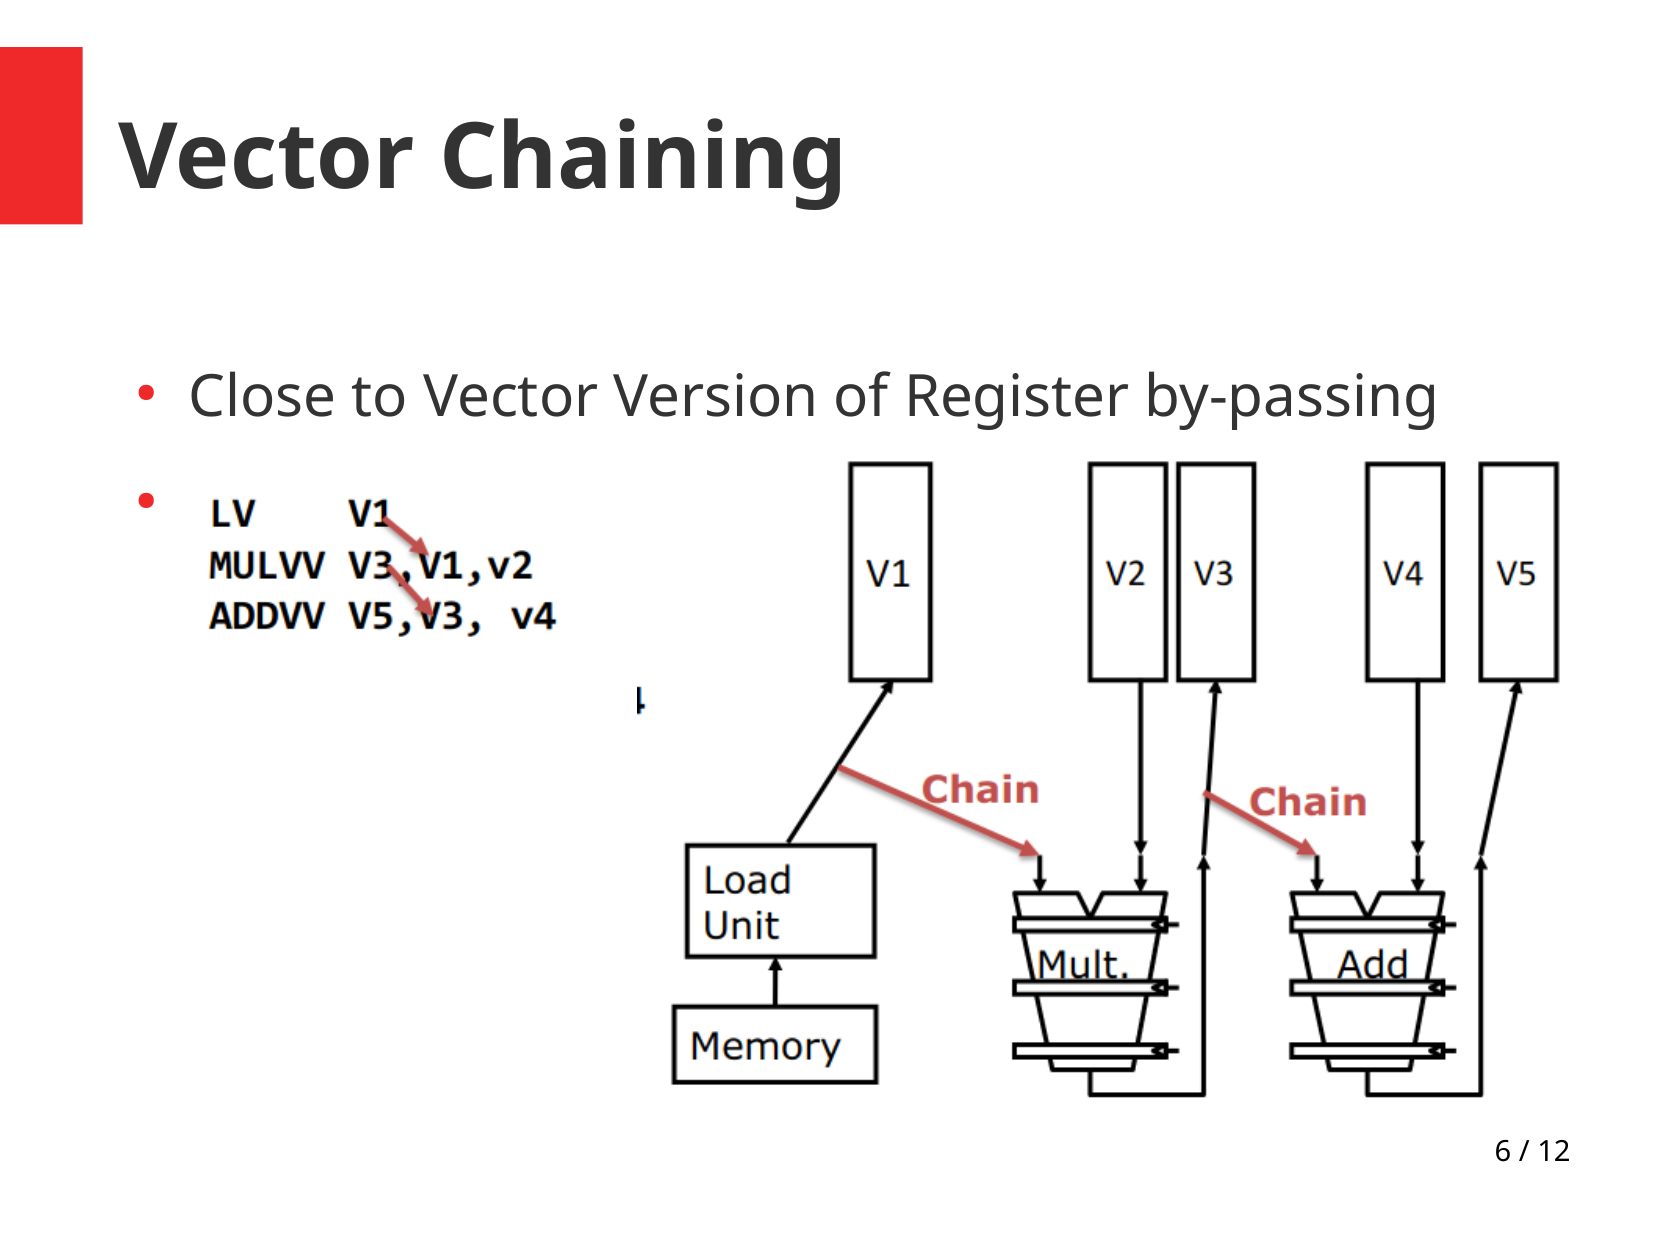

# Vector Chaining
Close to Vector Version of Register by-passing
6